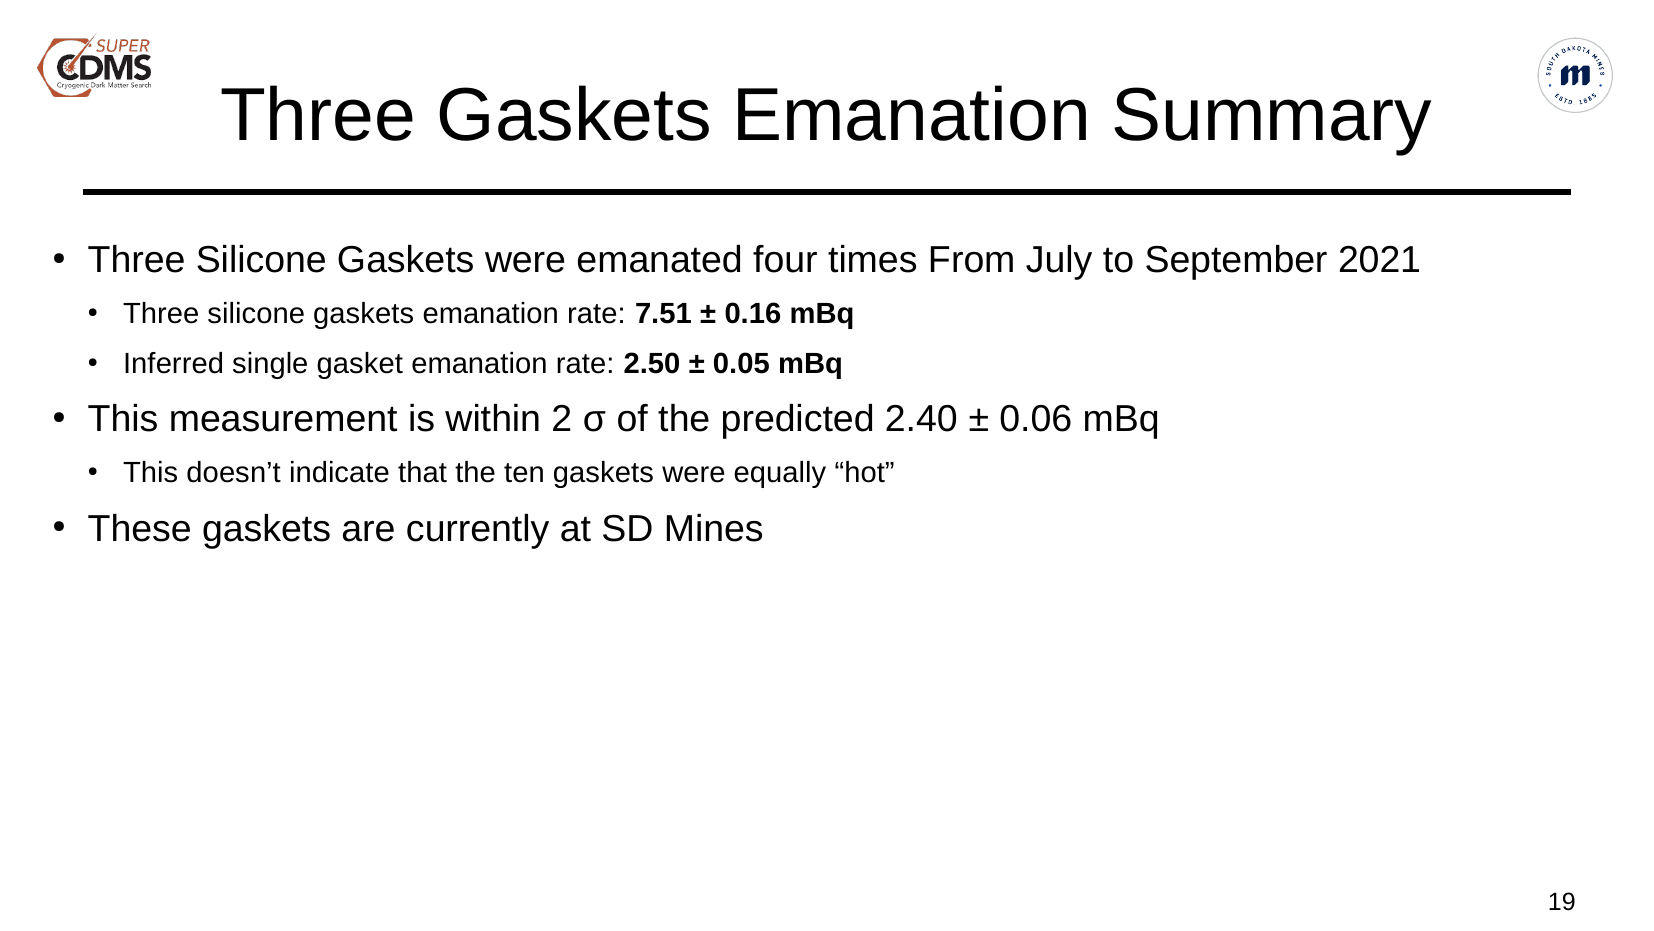

# Three Gaskets Emanation Summary
Three Silicone Gaskets were emanated four times From July to September 2021
Three silicone gaskets emanation rate: 7.51 ± 0.16 mBq
Inferred single gasket emanation rate: 2.50 ± 0.05 mBq
This measurement is within 2 σ of the predicted 2.40 ± 0.06 mBq
This doesn’t indicate that the ten gaskets were equally “hot”
These gaskets are currently at SD Mines